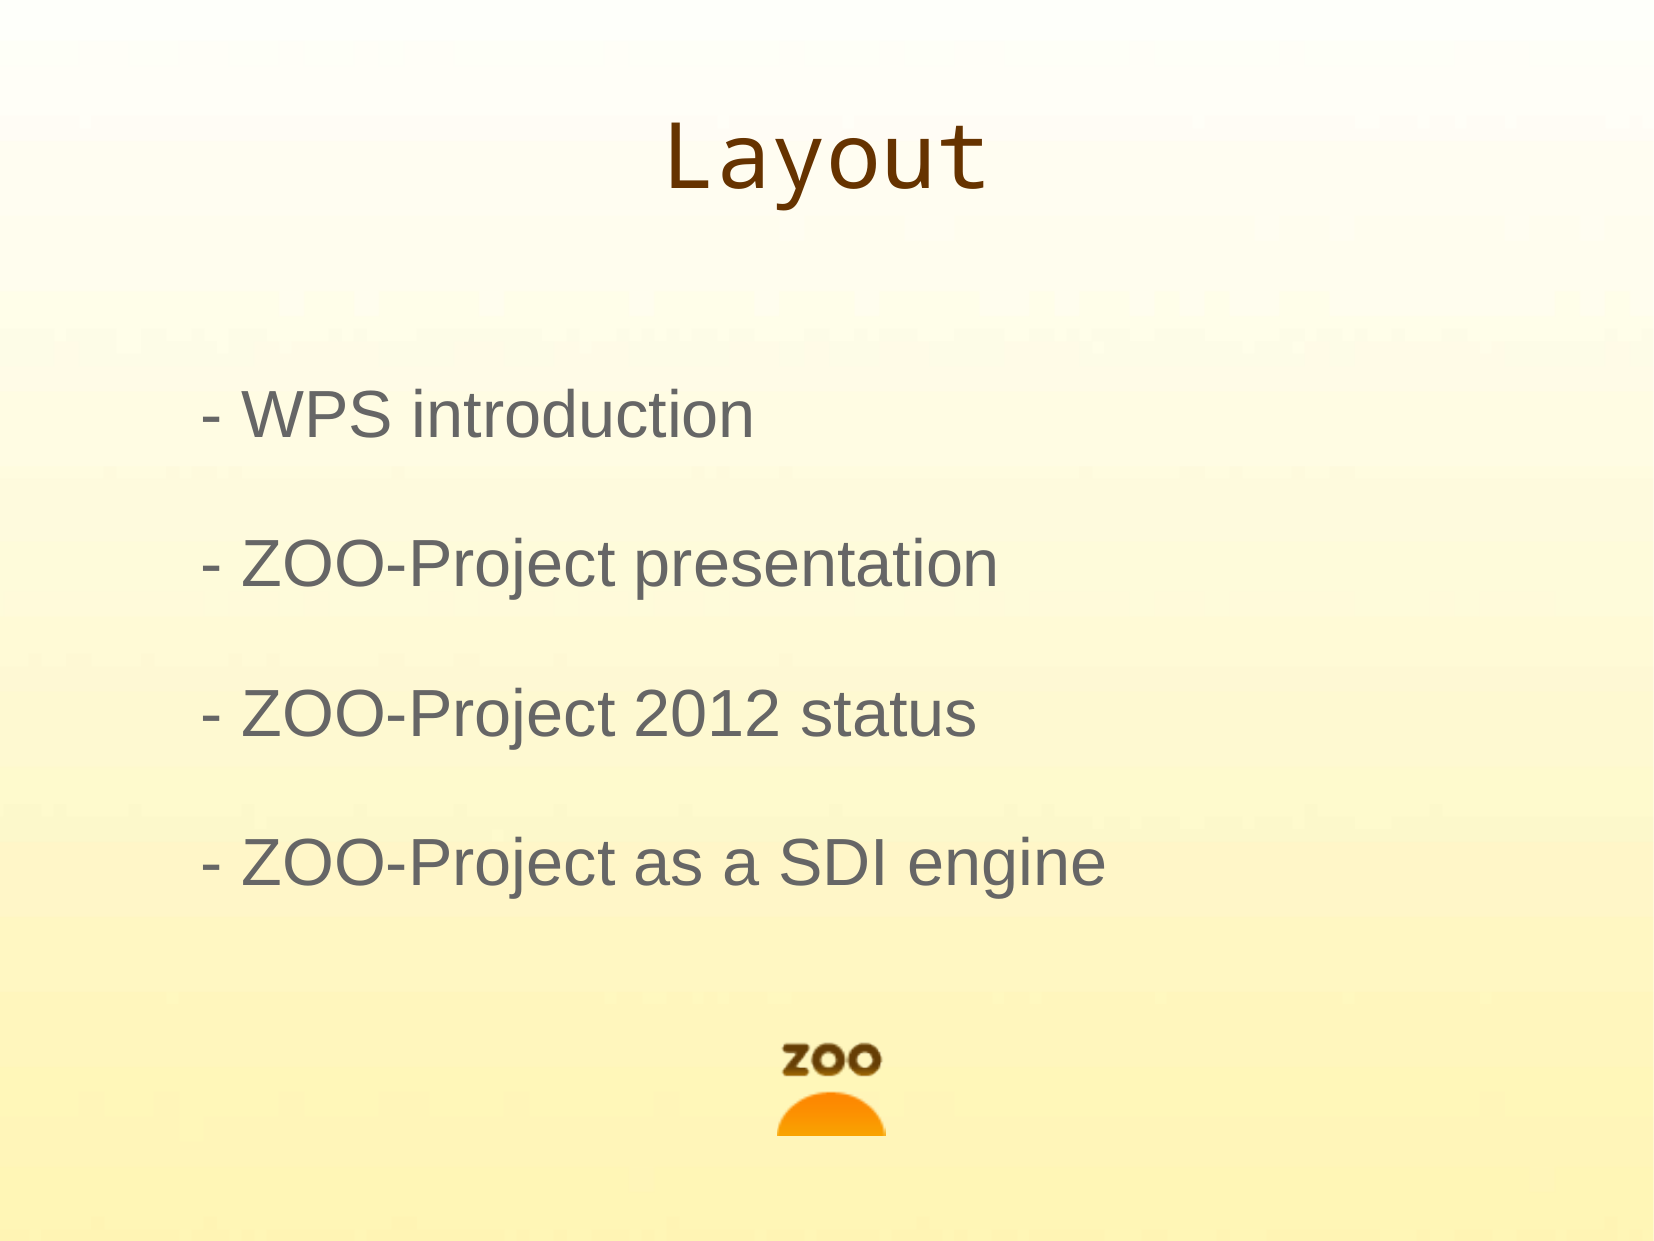

# Layout
- WPS introduction
- ZOO-Project presentation
- ZOO-Project 2012 status
- ZOO-Project as a SDI engine